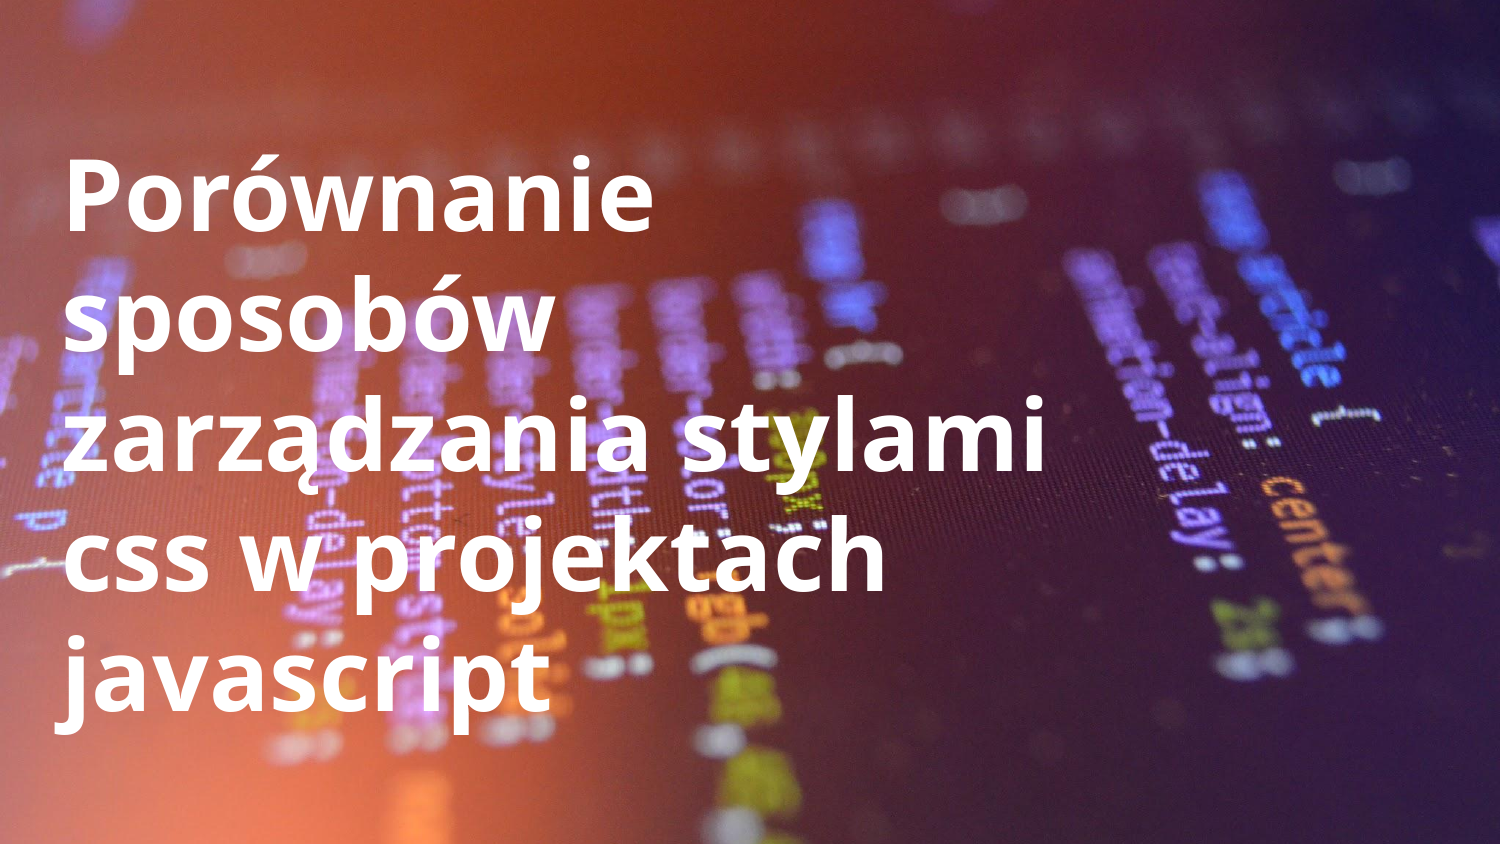

# Porównanie sposobów zarządzania stylami css w projektach javascript